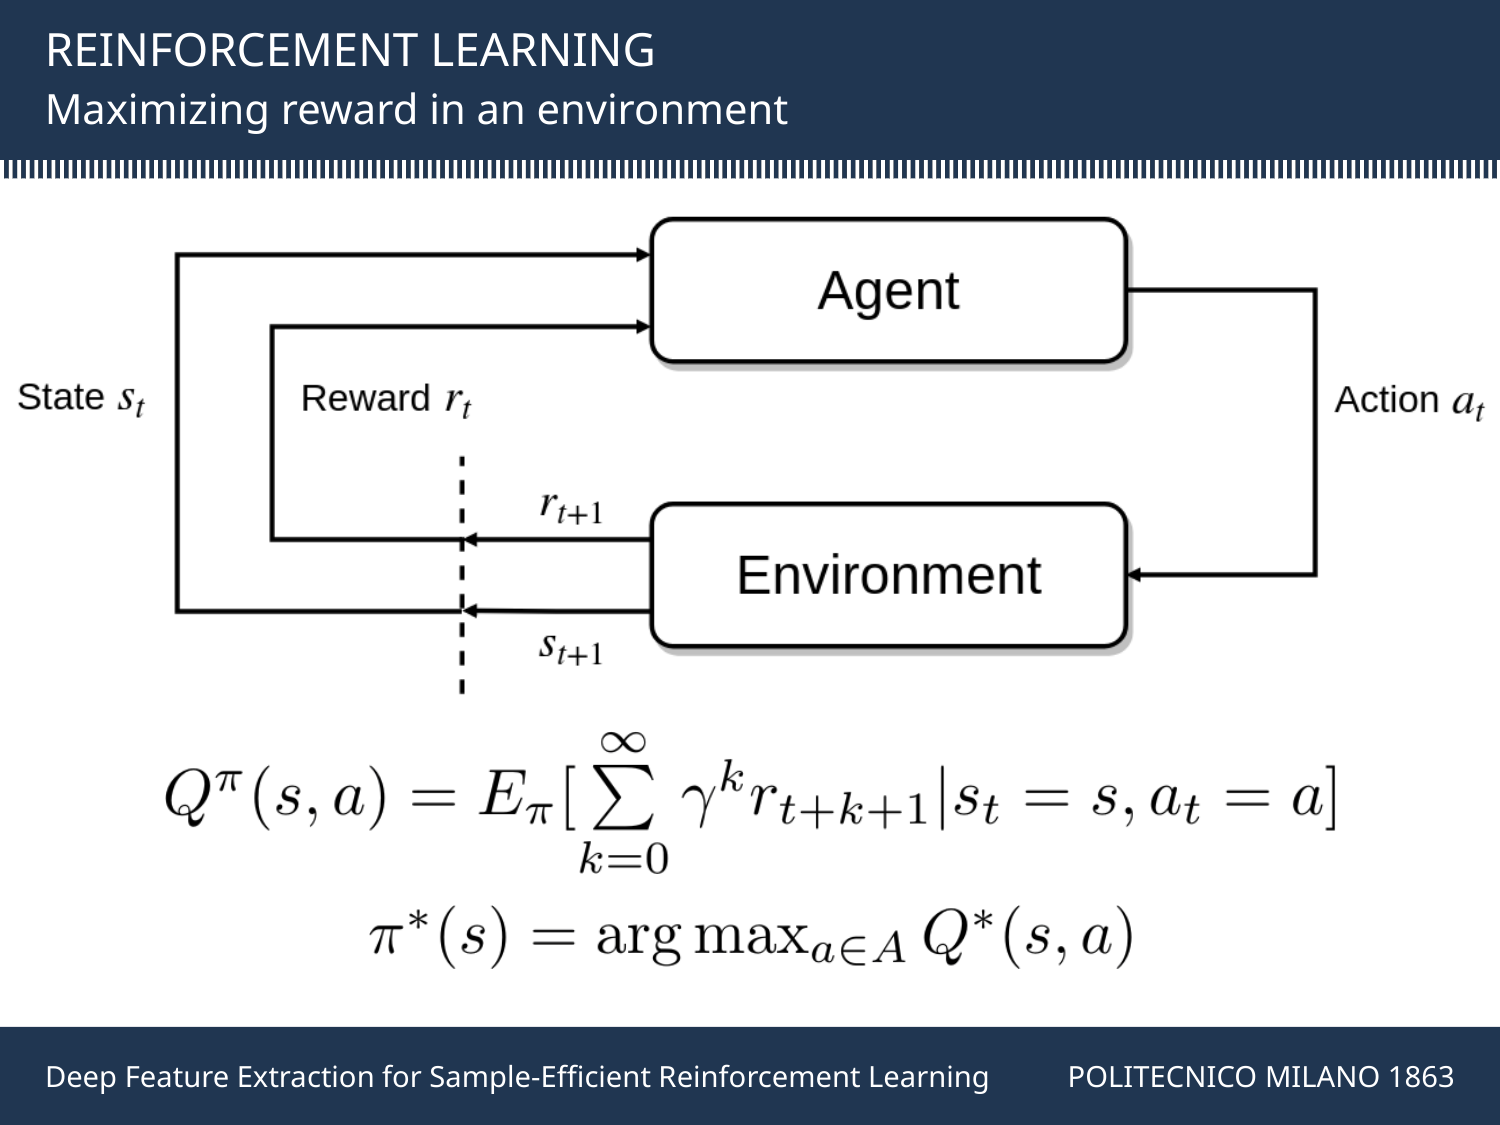

REINFORCEMENT LEARNING
Maximizing reward in an environment
Deep Feature Extraction for Sample-Efficient Reinforcement Learning
POLITECNICO MILANO 1863